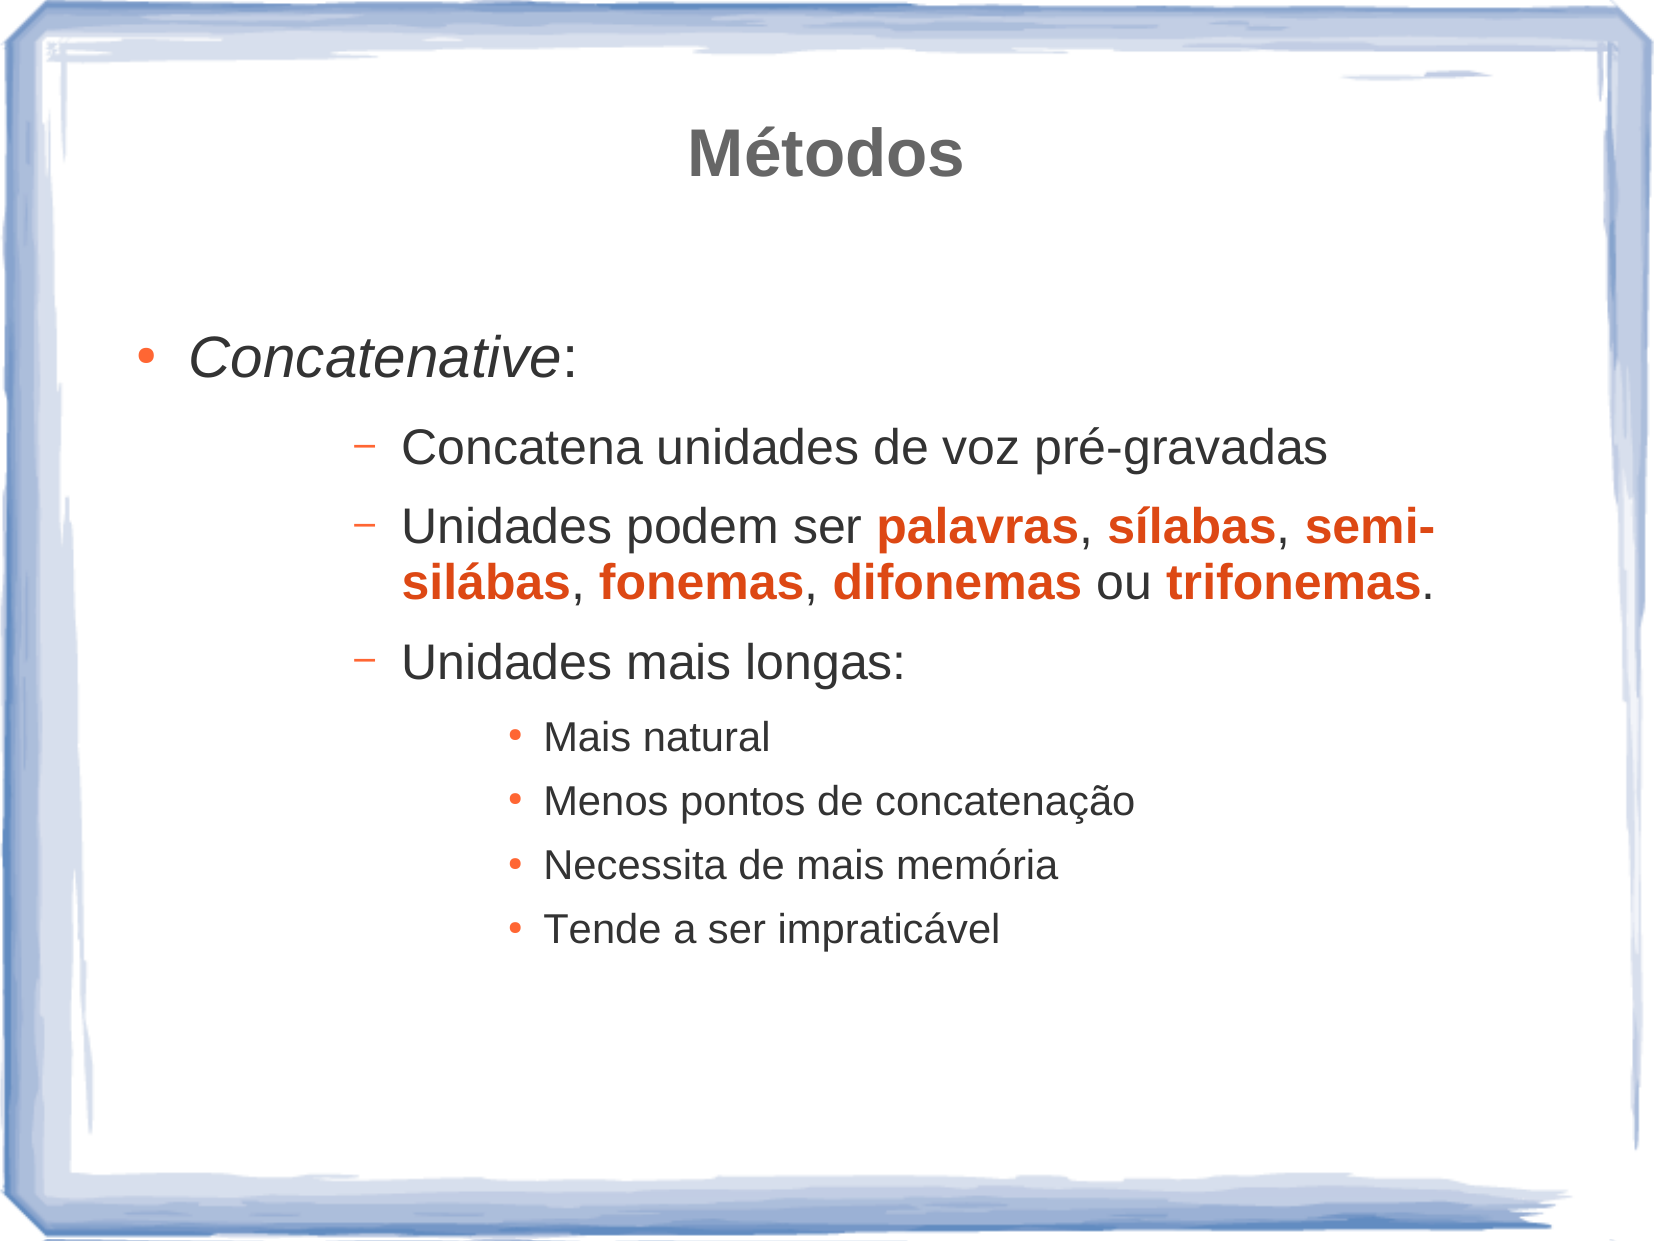

# Métodos
Concatenative:
Concatena unidades de voz pré-gravadas
Unidades podem ser palavras, sílabas, semi-silábas, fonemas, difonemas ou trifonemas.
Unidades mais longas:
Mais natural
Menos pontos de concatenação
Necessita de mais memória
Tende a ser impraticável